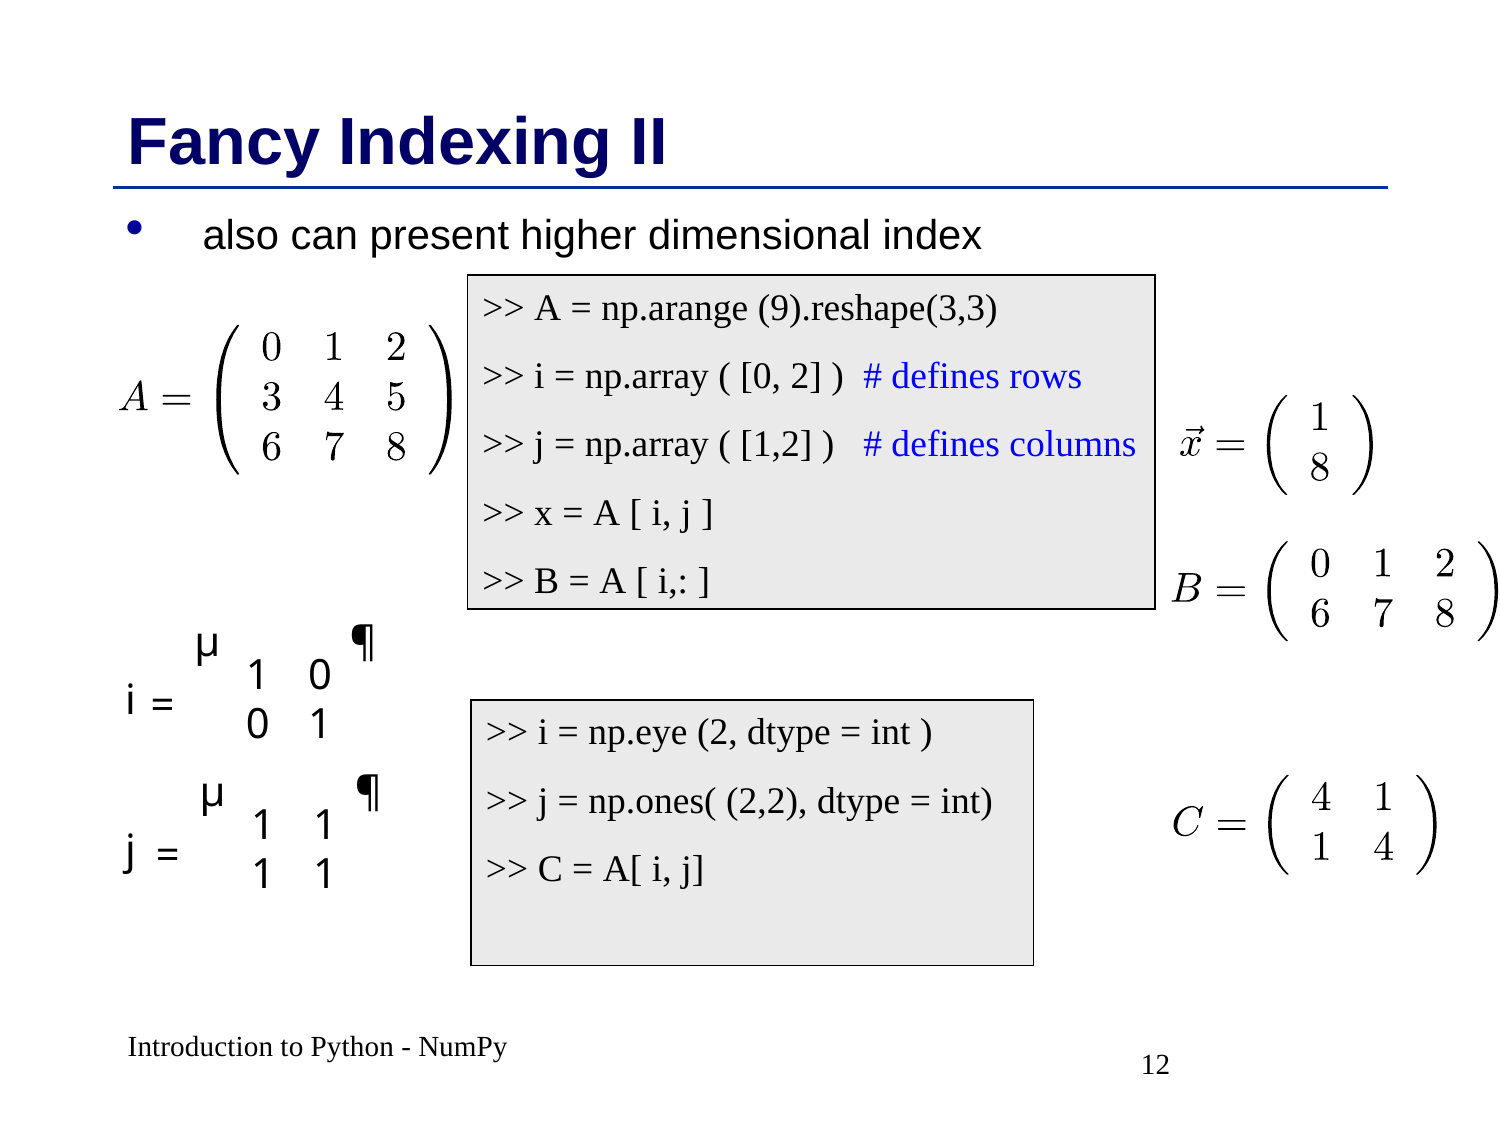

# Fancy Indexing II
also can present higher dimensional index
>> A = np.arange (9).reshape(3,3)
>> i = np.array ( [0, 2] ) # defines rows
>> j = np.array ( [1,2] ) # defines columns
>> x = A [ i, j ]
>> B = A [ i,: ]
µ
¶
1
0
i
=
0
1
>> i = np.eye (2, dtype = int )
>> j = np.ones( (2,2), dtype = int)
>> C = A[ i, j]
µ
¶
1
1
j
=
1
1
Introduction to Python - NumPy